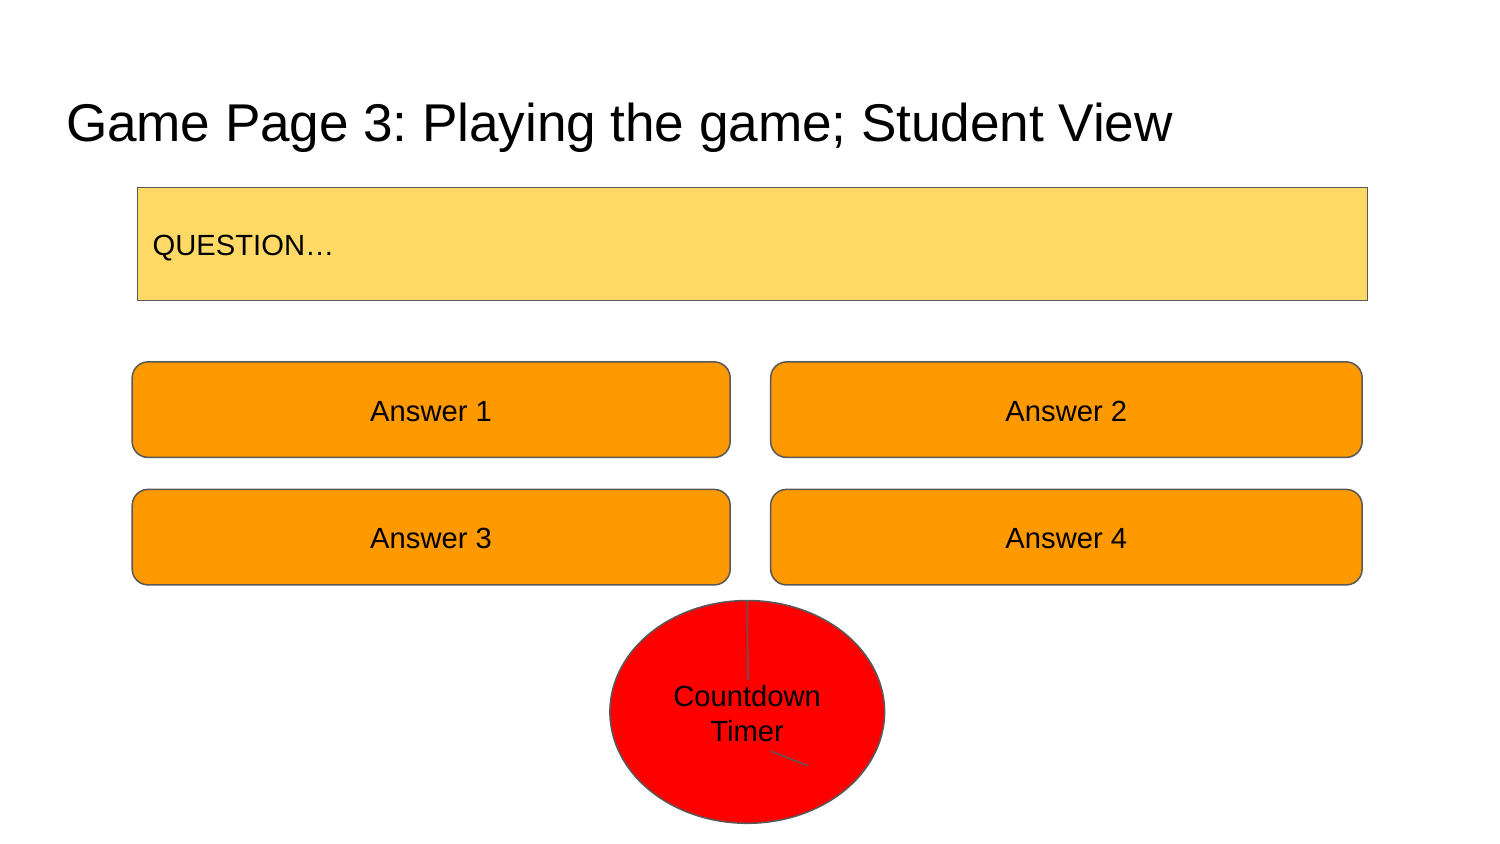

# Game Page 3: Playing the game; Student View
QUESTION…
Answer 1
Answer 2
Answer 3
Answer 4
Countdown Timer